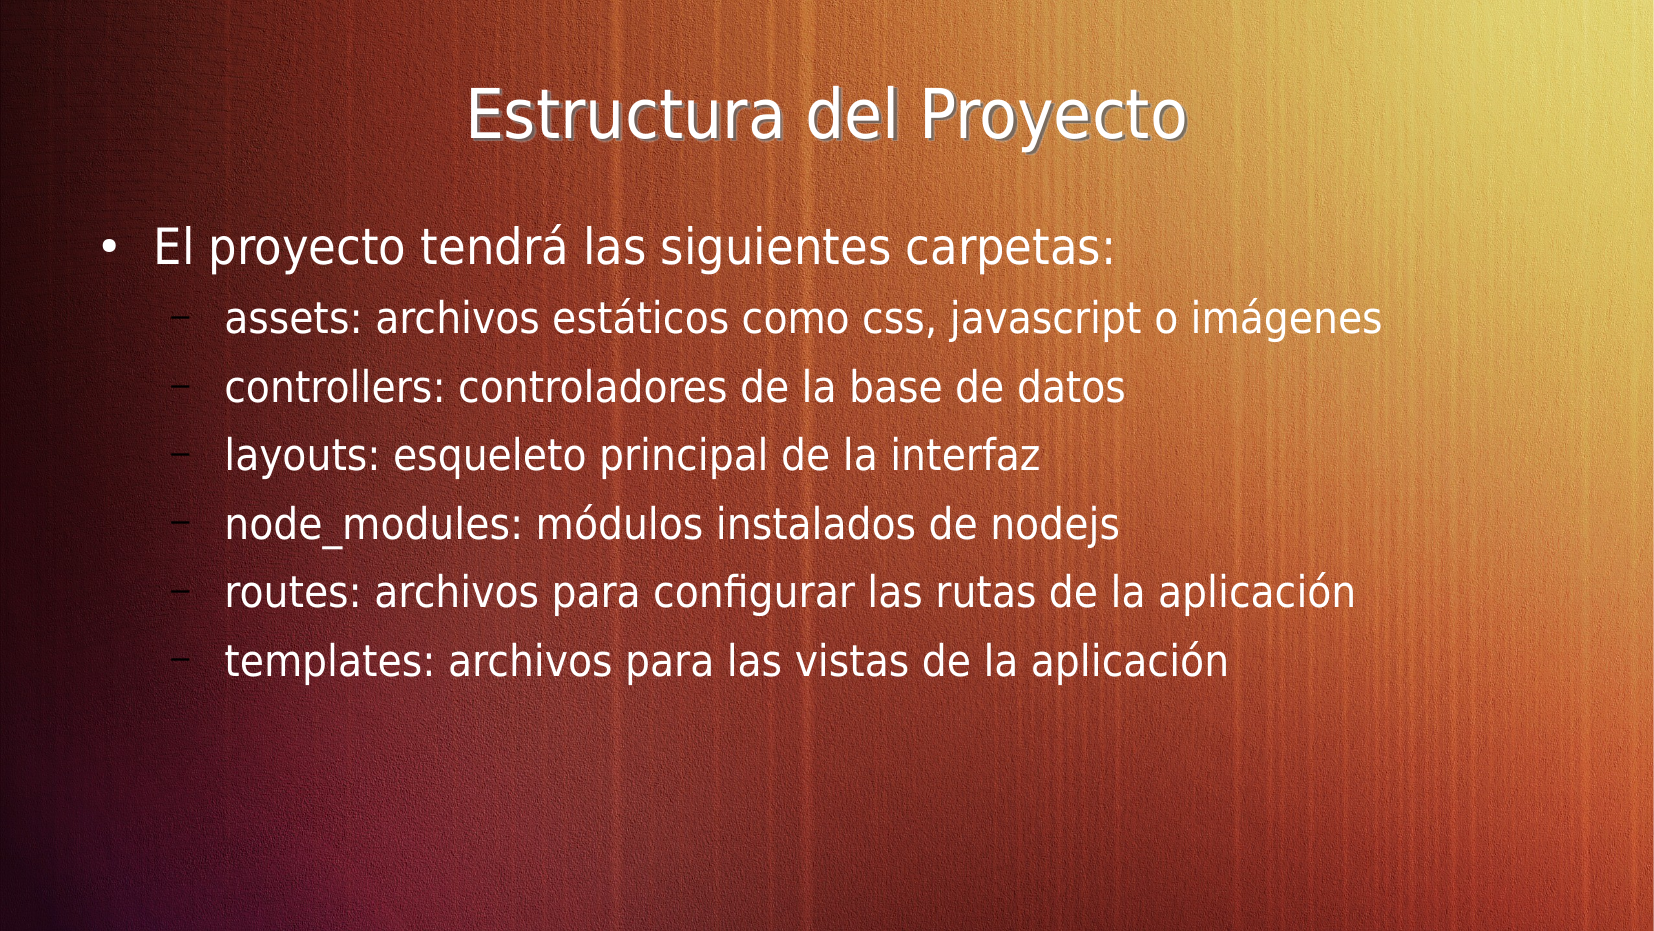

# Estructura del Proyecto
El proyecto tendrá las siguientes carpetas:
assets: archivos estáticos como css, javascript o imágenes
controllers: controladores de la base de datos
layouts: esqueleto principal de la interfaz
node_modules: módulos instalados de nodejs
routes: archivos para configurar las rutas de la aplicación
templates: archivos para las vistas de la aplicación